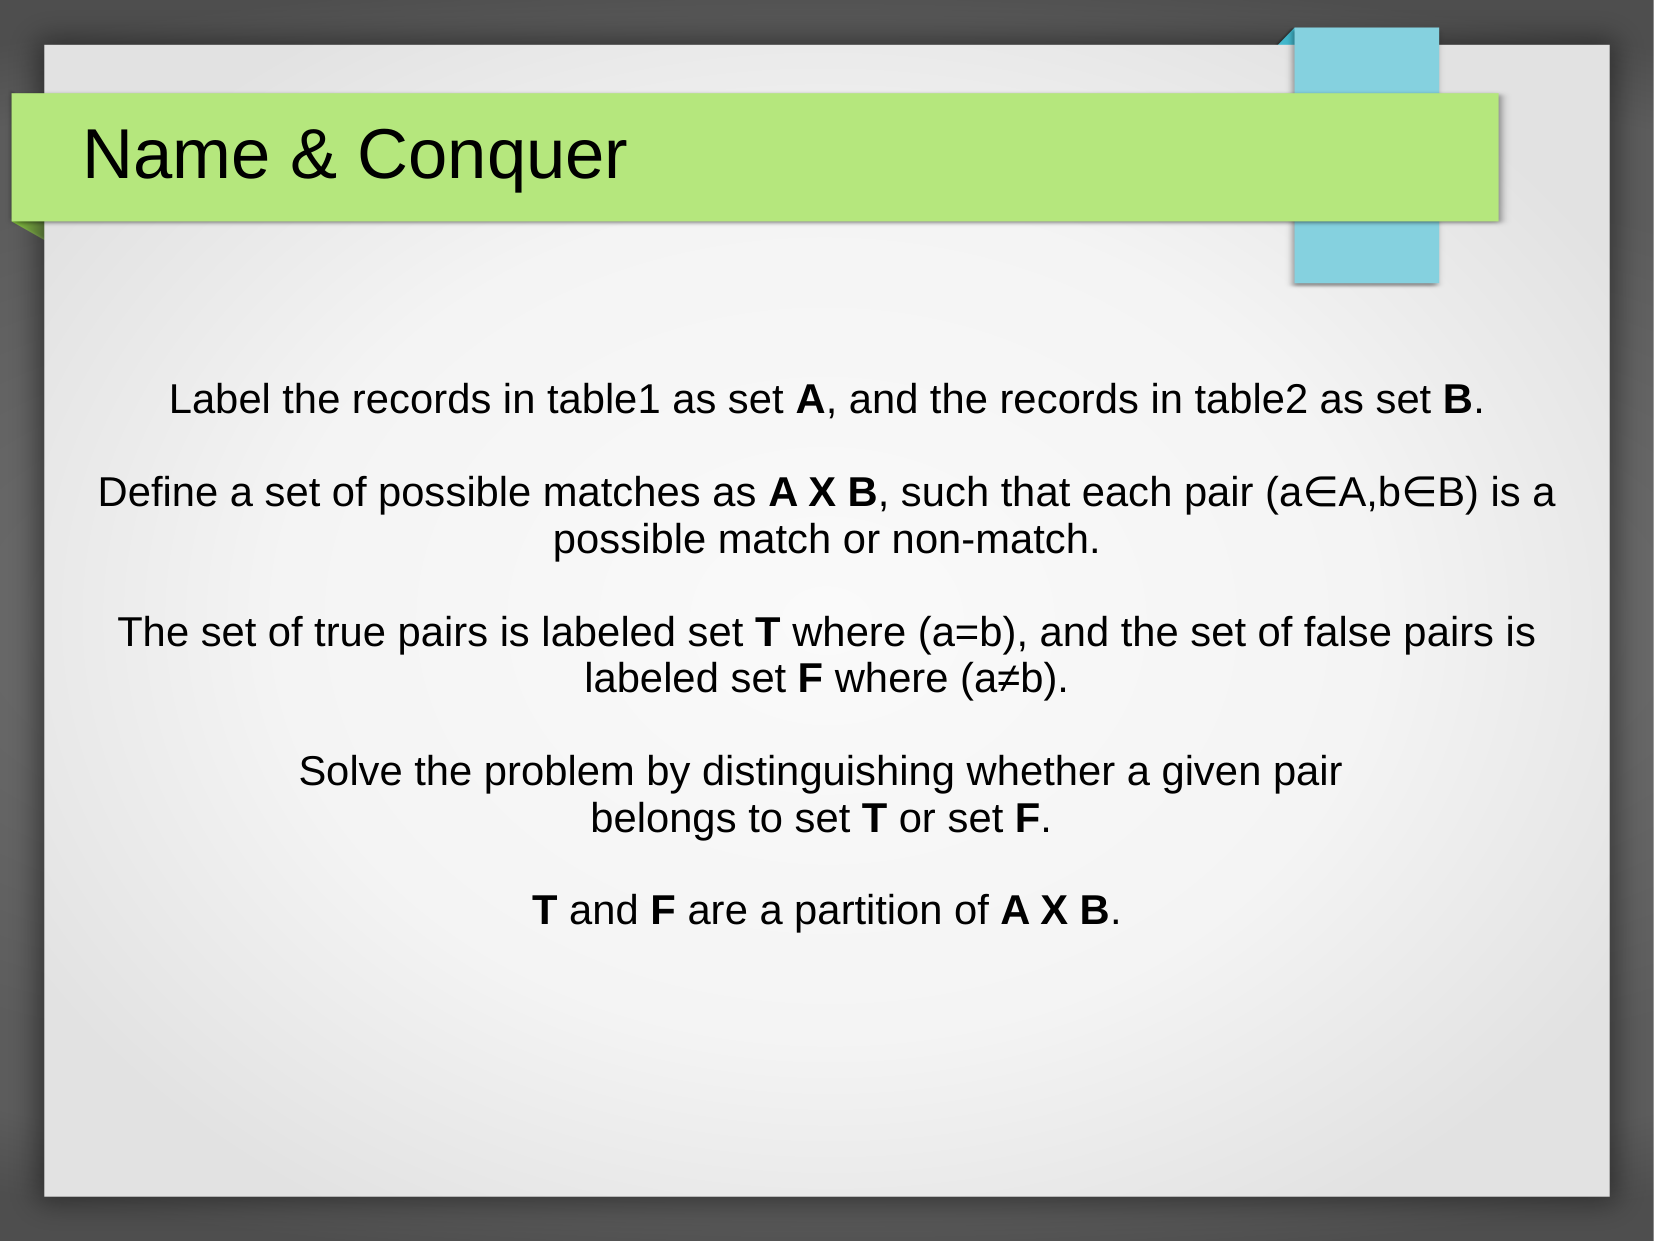

# Name & Conquer
Label the records in table1 as set A, and the records in table2 as set B.
Define a set of possible matches as A X B, such that each pair (a∈A,b∈B) is a possible match or non-match.
The set of true pairs is labeled set T where (a=b), and the set of false pairs is labeled set F where (a≠b).
Solve the problem by distinguishing whether a given pair
belongs to set T or set F.
T and F are a partition of A X B.